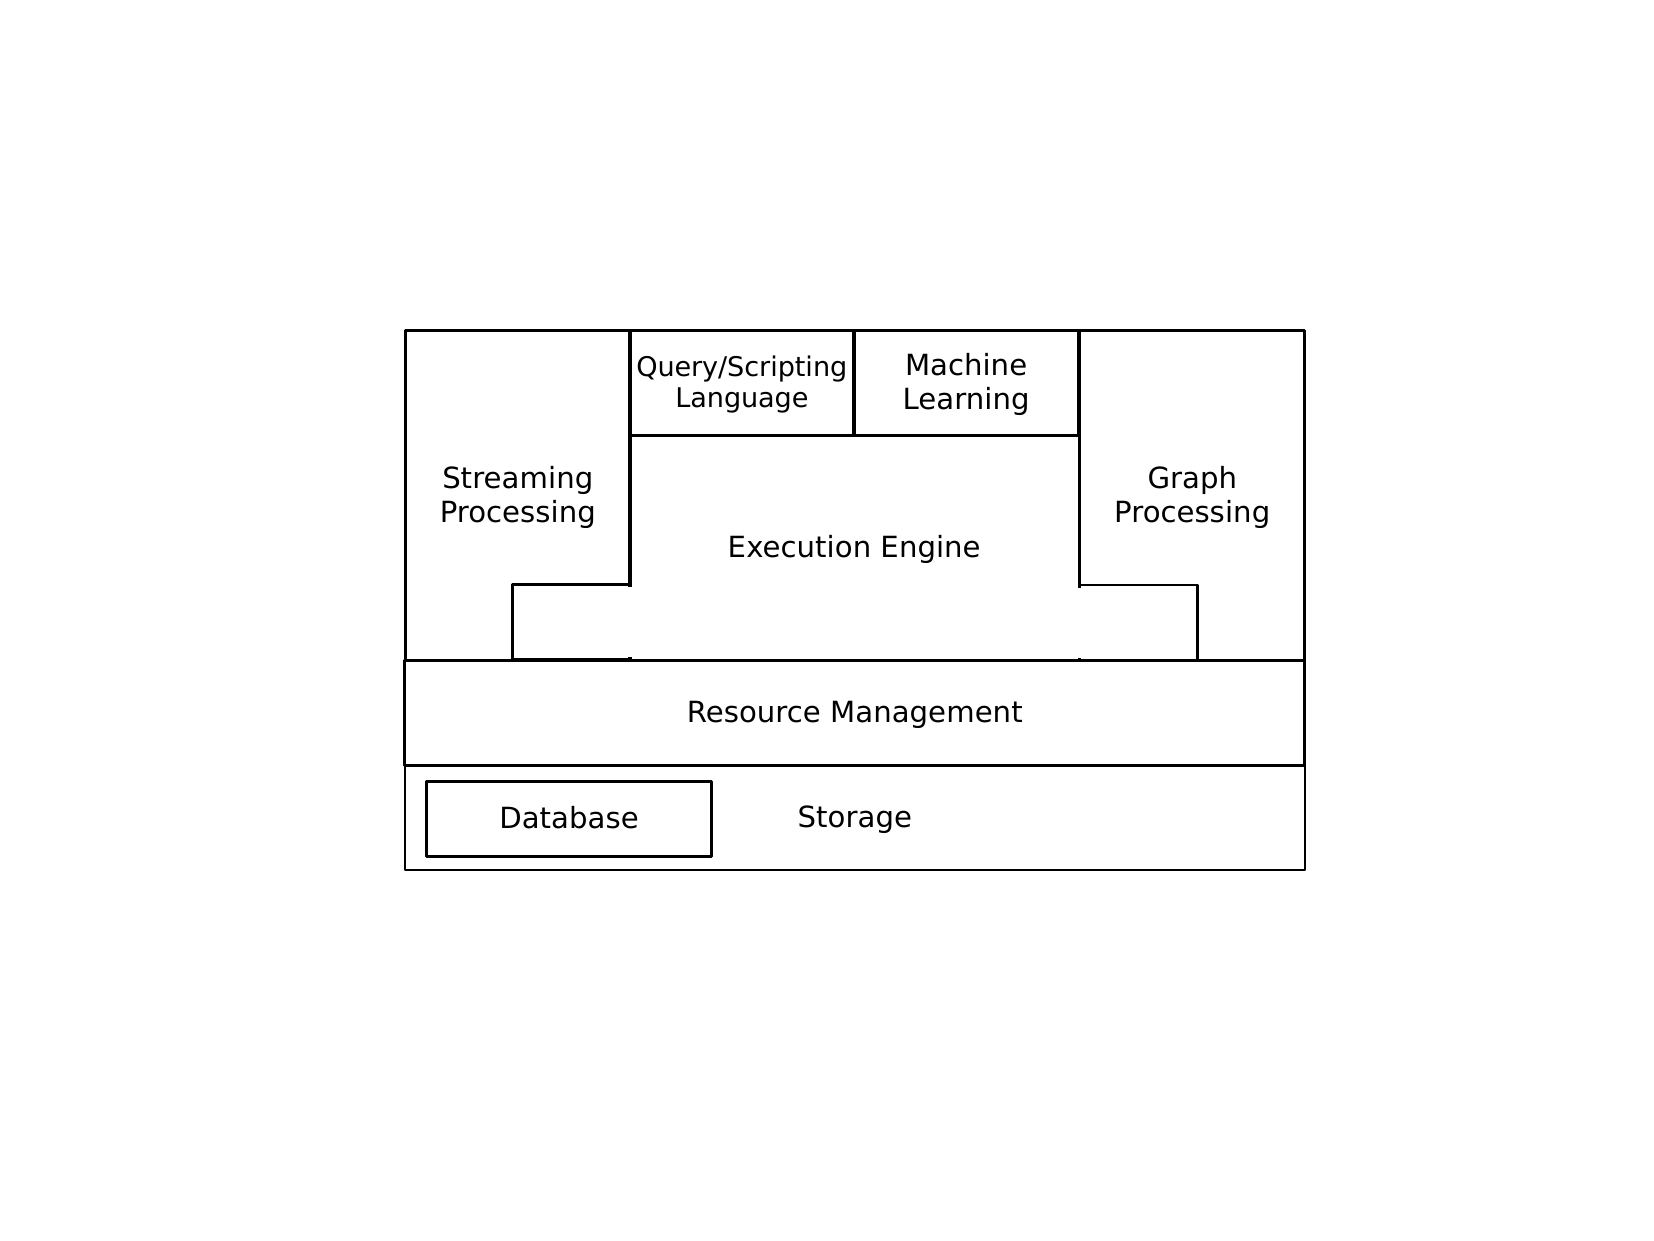

Streaming
Processing
Machine
Learning
Query/Scripting
Language
Graph
Processing
Execution Engine
Resource Management
Storage
Database